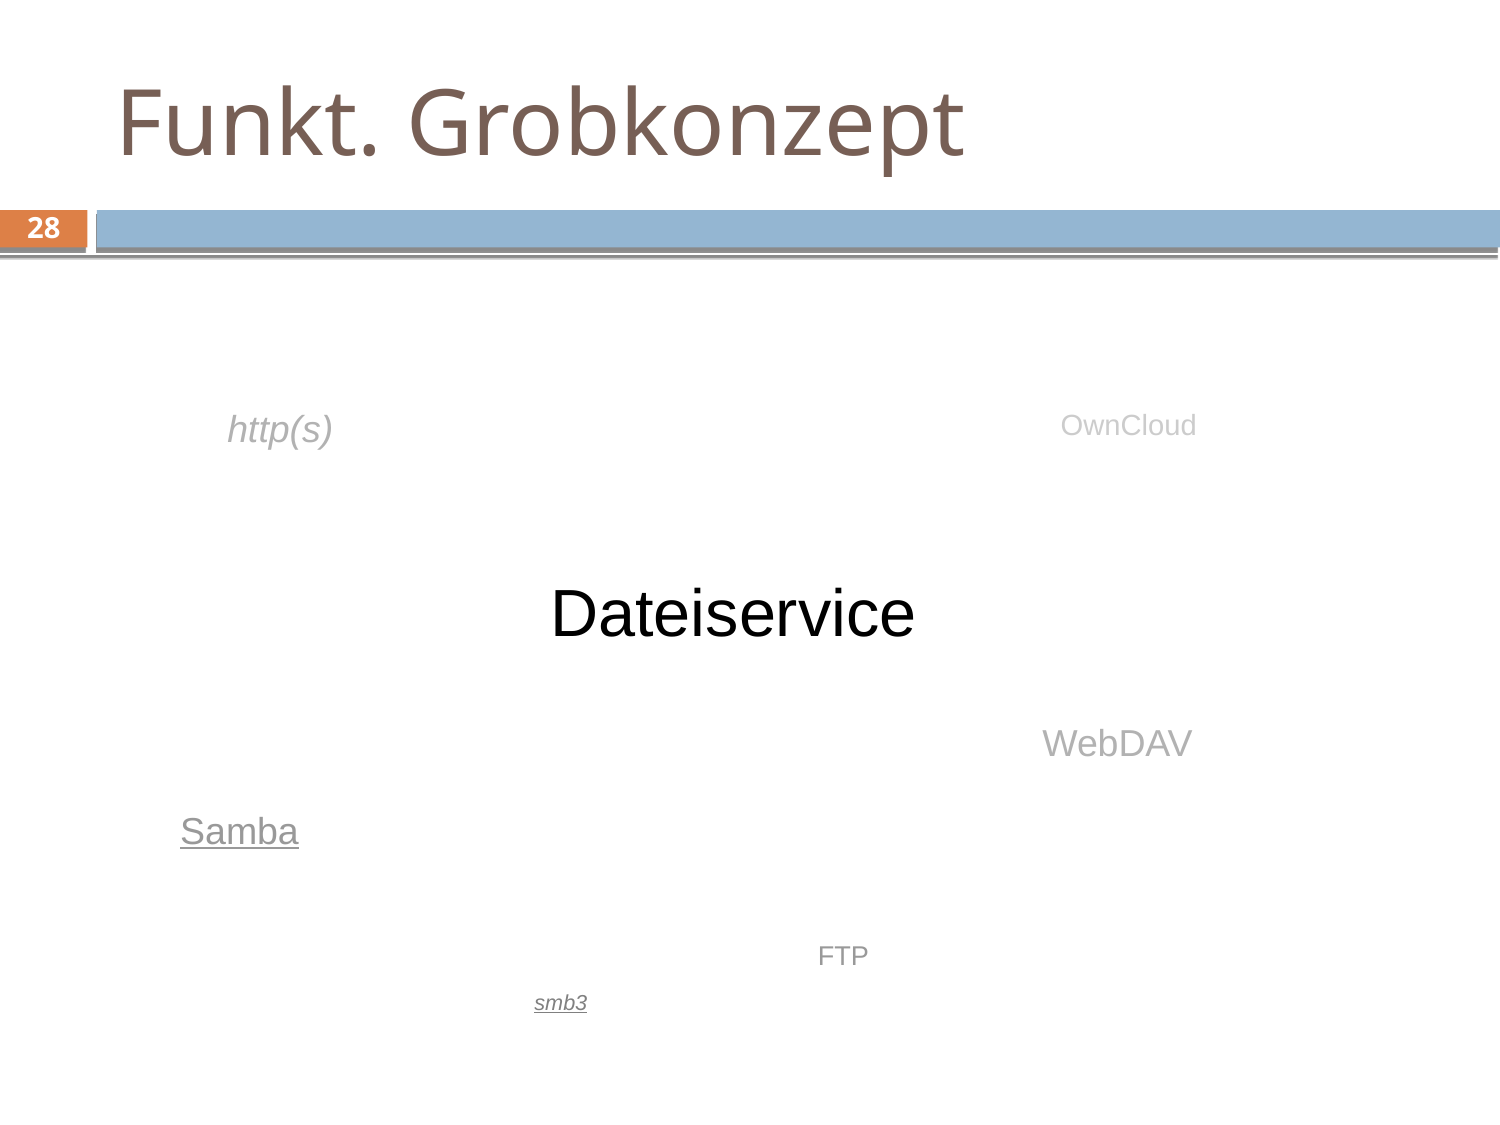

# Funkt. Grobkonzept
28
Dateiservice
http(s)
OwnCloud
WebDAV
Samba
FTP
smb3